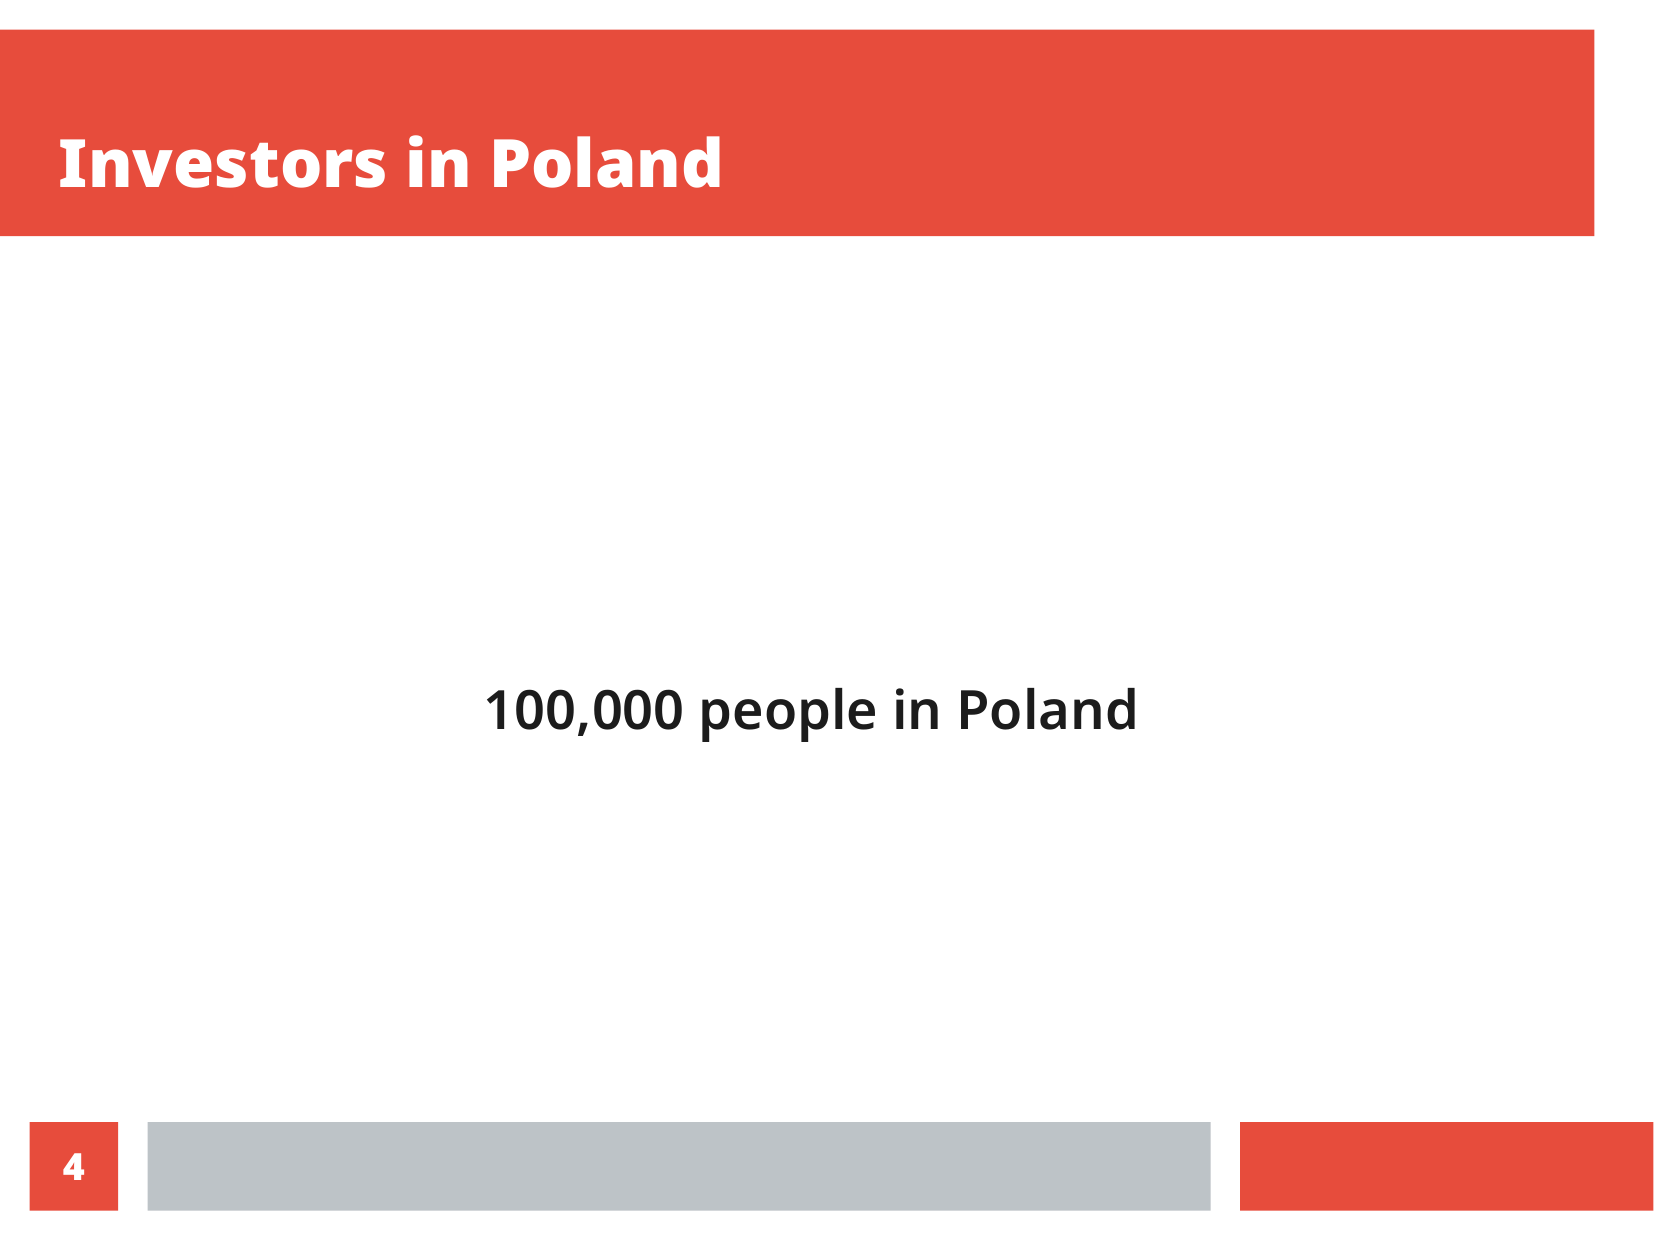

# Investors in Poland
100,000 people in Poland
4